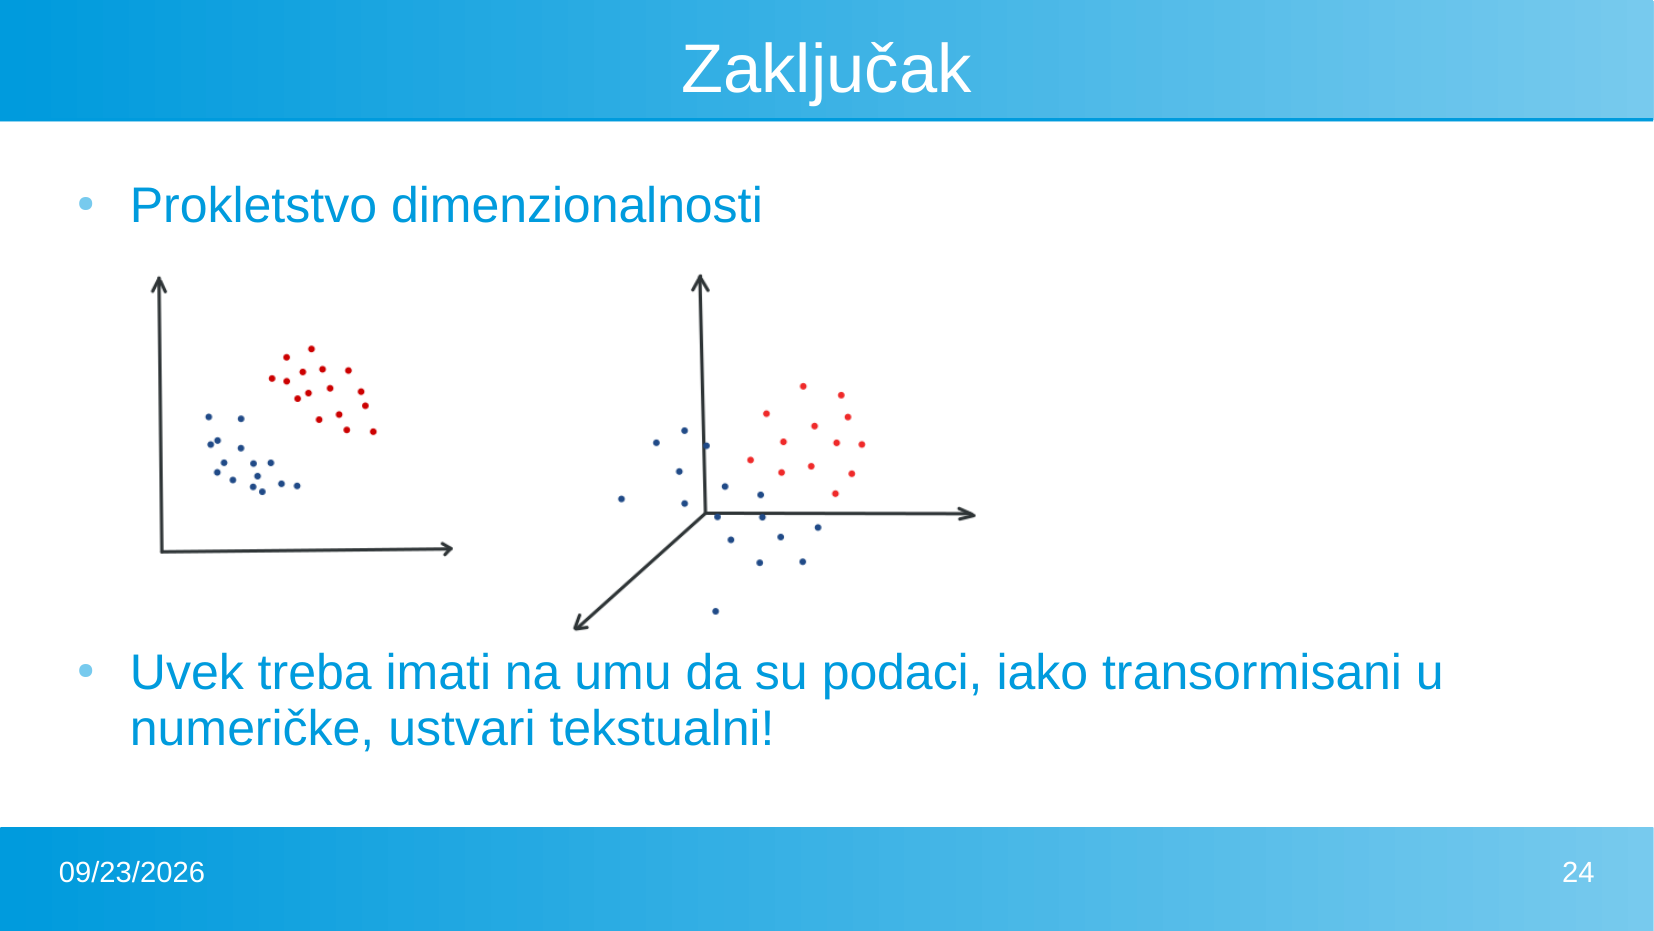

# Zaključak
Prokletstvo dimenzionalnosti
Uvek treba imati na umu da su podaci, iako transormisani u numeričke, ustvari tekstualni!
24